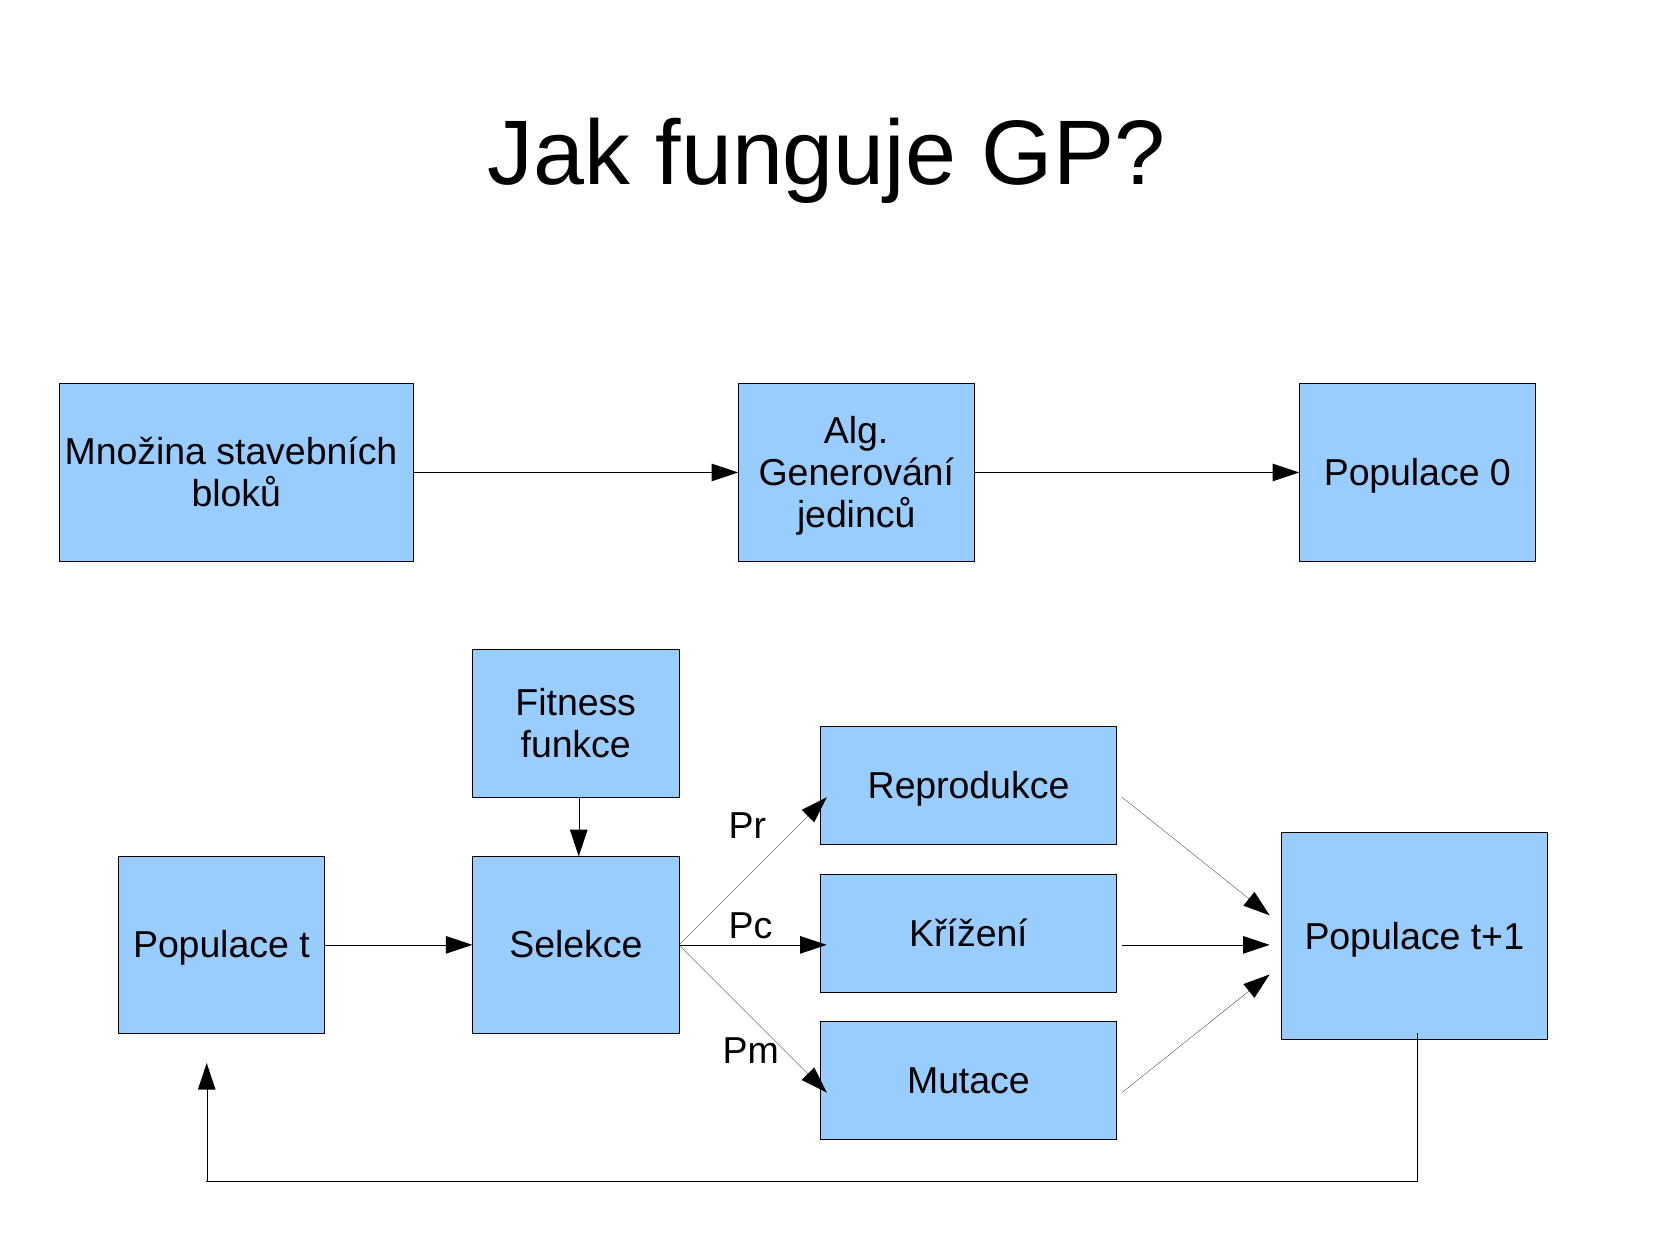

# Jak funguje GP?
Množina stavebních
bloků
Alg.
Generování
jedinců
Populace 0
Fitness
funkce
Reprodukce
Pr
Populace t+1
Populace t
Selekce
Křížení
Pc
Pm
Mutace